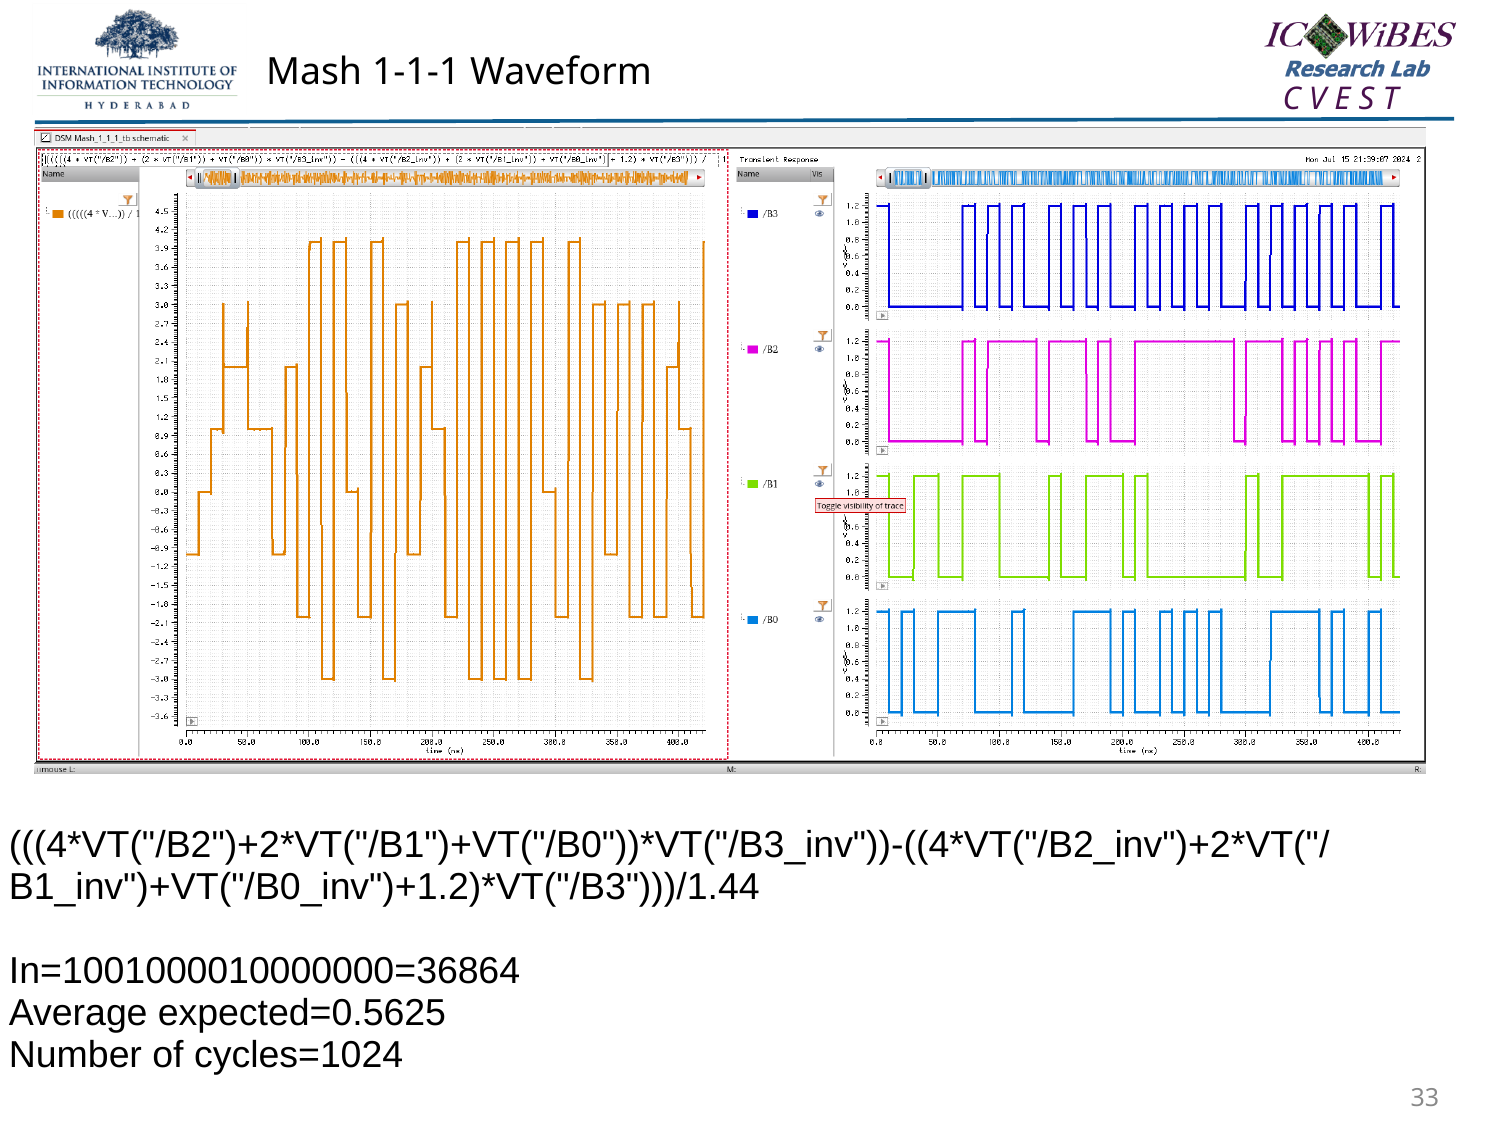

# Mash 1-1-1 Waveform
(((4*VT("/B2")+2*VT("/B1")+VT("/B0"))*VT("/B3_inv"))-((4*VT("/B2_inv")+2*VT("/B1_inv")+VT("/B0_inv")+1.2)*VT("/B3")))/1.44
In=1001000010000000=36864
Average expected=0.5625
Number of cycles=1024